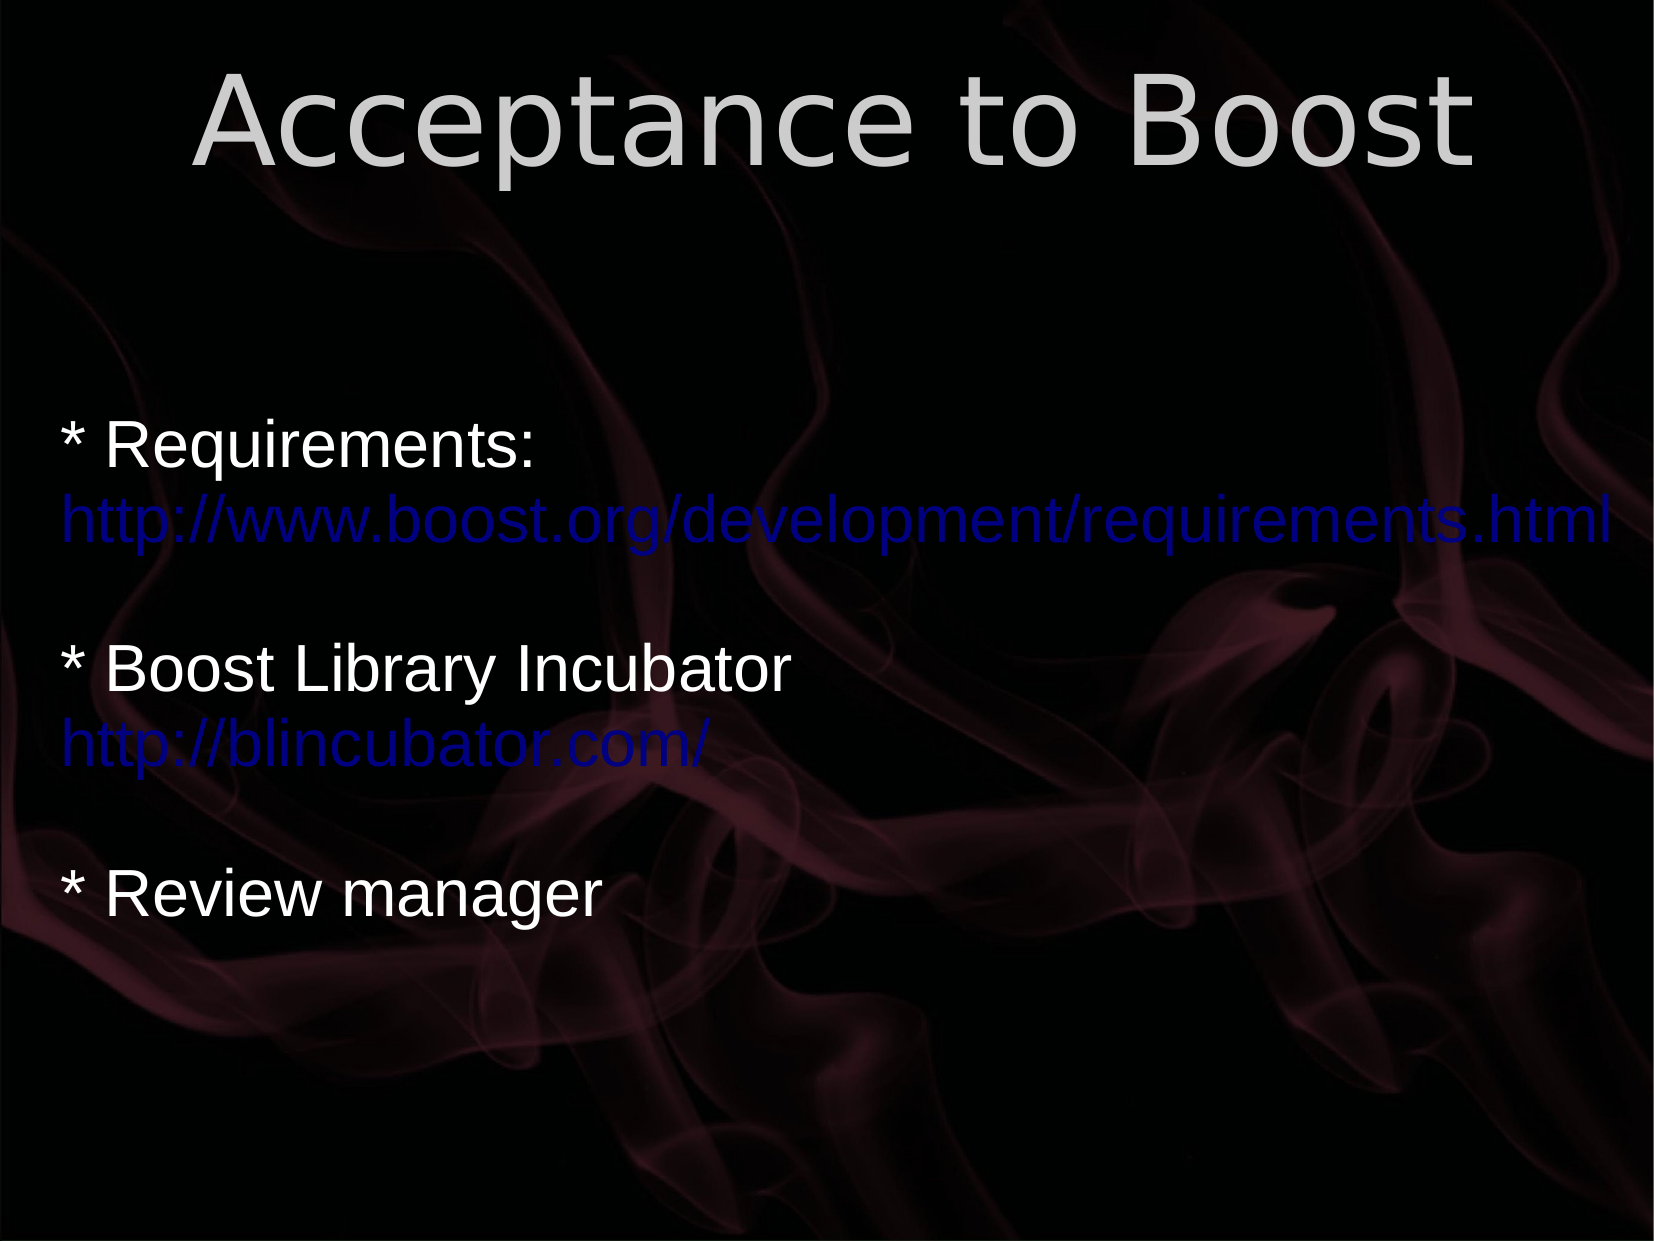

# Acceptance to Boost
* Requirements:
http://www.boost.org/development/requirements.html
* Boost Library Incubator
http://blincubator.com/
* Review manager